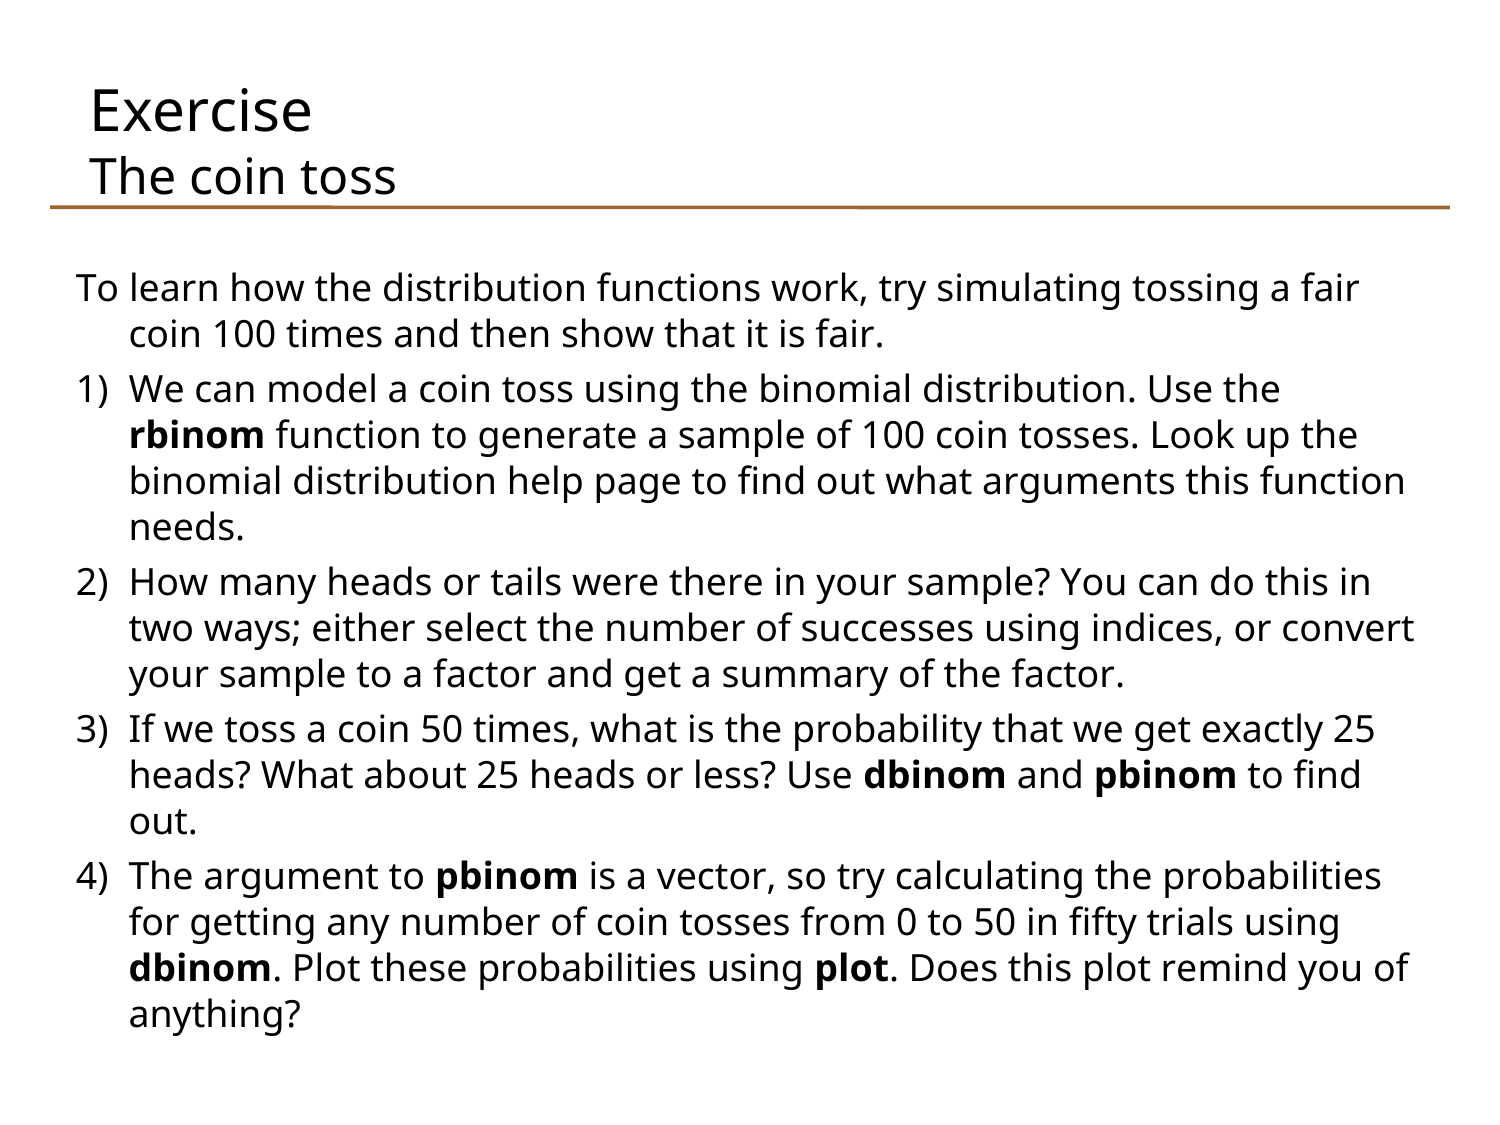

Exercise
The coin toss
To learn how the distribution functions work, try simulating tossing a fair coin 100 times and then show that it is fair.
We can model a coin toss using the binomial distribution. Use the rbinom function to generate a sample of 100 coin tosses. Look up the binomial distribution help page to find out what arguments this function needs.
How many heads or tails were there in your sample? You can do this in two ways; either select the number of successes using indices, or convert your sample to a factor and get a summary of the factor.
If we toss a coin 50 times, what is the probability that we get exactly 25 heads? What about 25 heads or less? Use dbinom and pbinom to find out.
The argument to pbinom is a vector, so try calculating the probabilities for getting any number of coin tosses from 0 to 50 in fifty trials using dbinom. Plot these probabilities using plot. Does this plot remind you of anything?